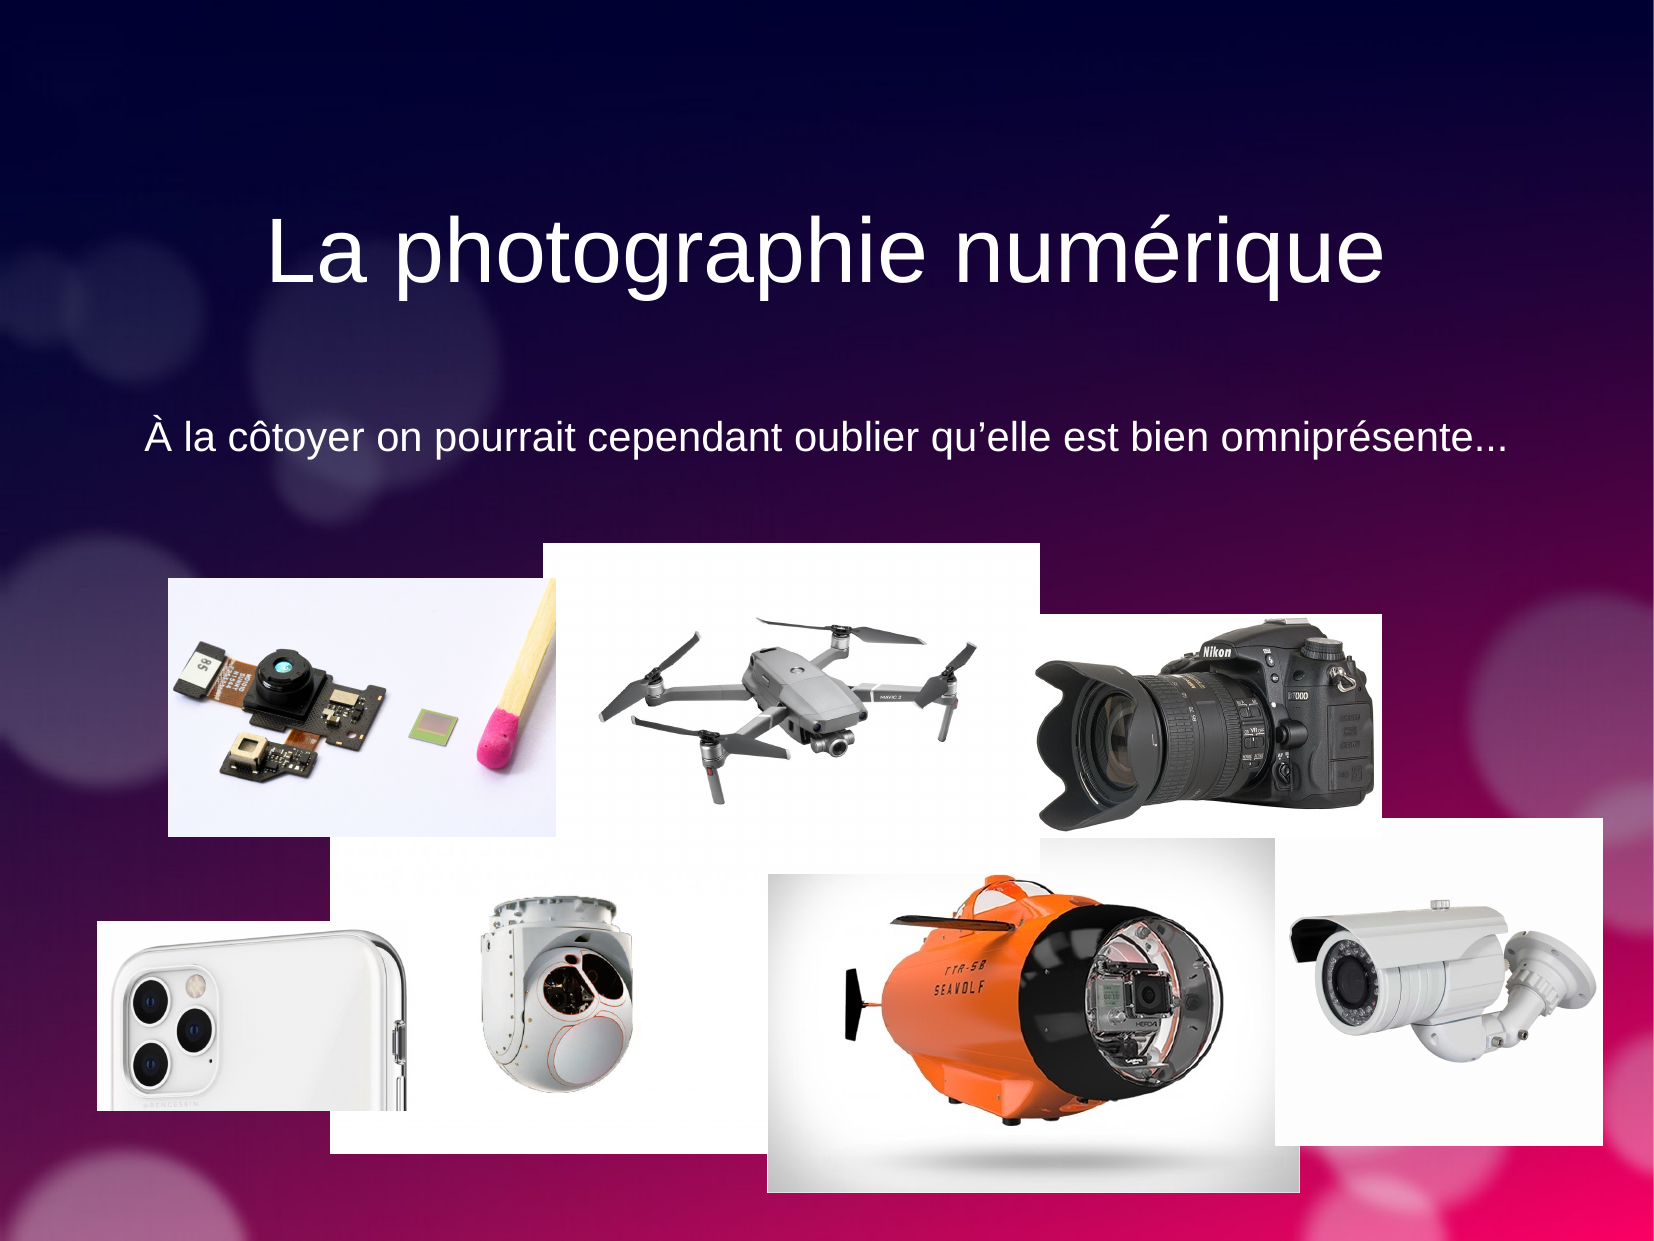

# La photographie numérique
À la côtoyer on pourrait cependant oublier qu’elle est bien omniprésente...